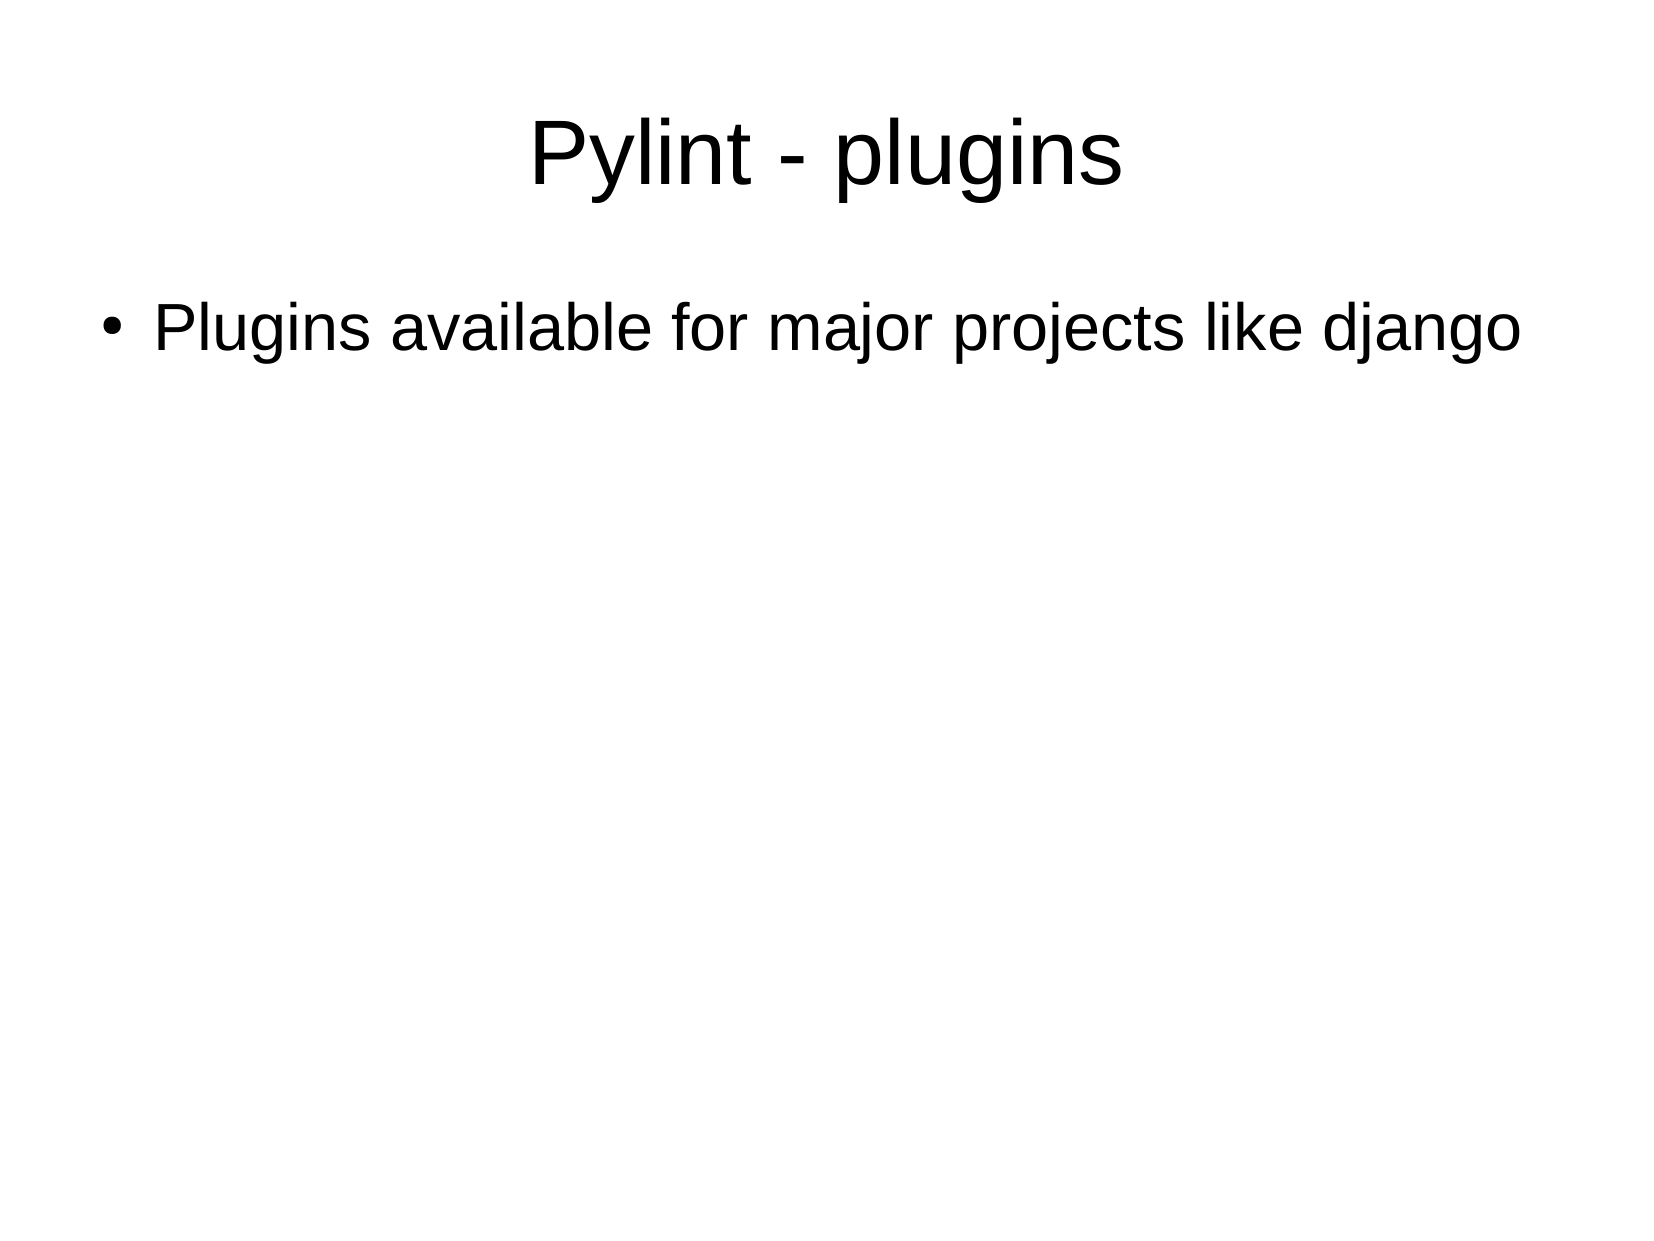

# Pylint - plugins
Plugins available for major projects like django